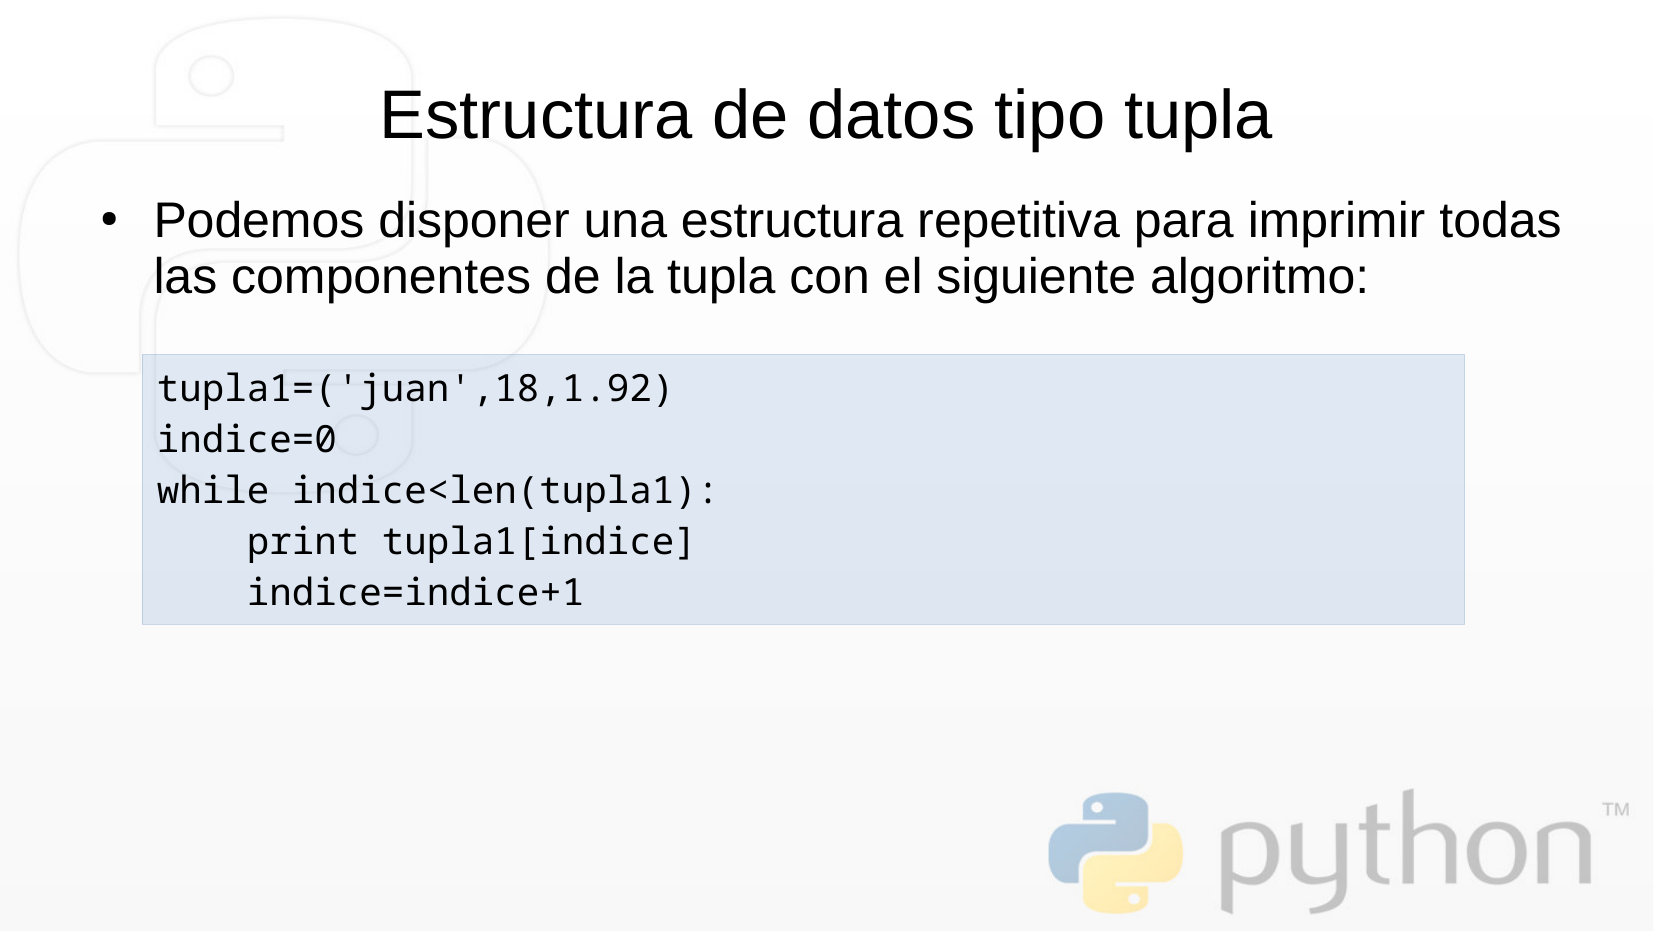

# Estructura de datos tipo tupla
Podemos disponer una estructura repetitiva para imprimir todas las componentes de la tupla con el siguiente algoritmo:
tupla1=('juan',18,1.92)
indice=0
while indice<len(tupla1):
 print tupla1[indice]
 indice=indice+1